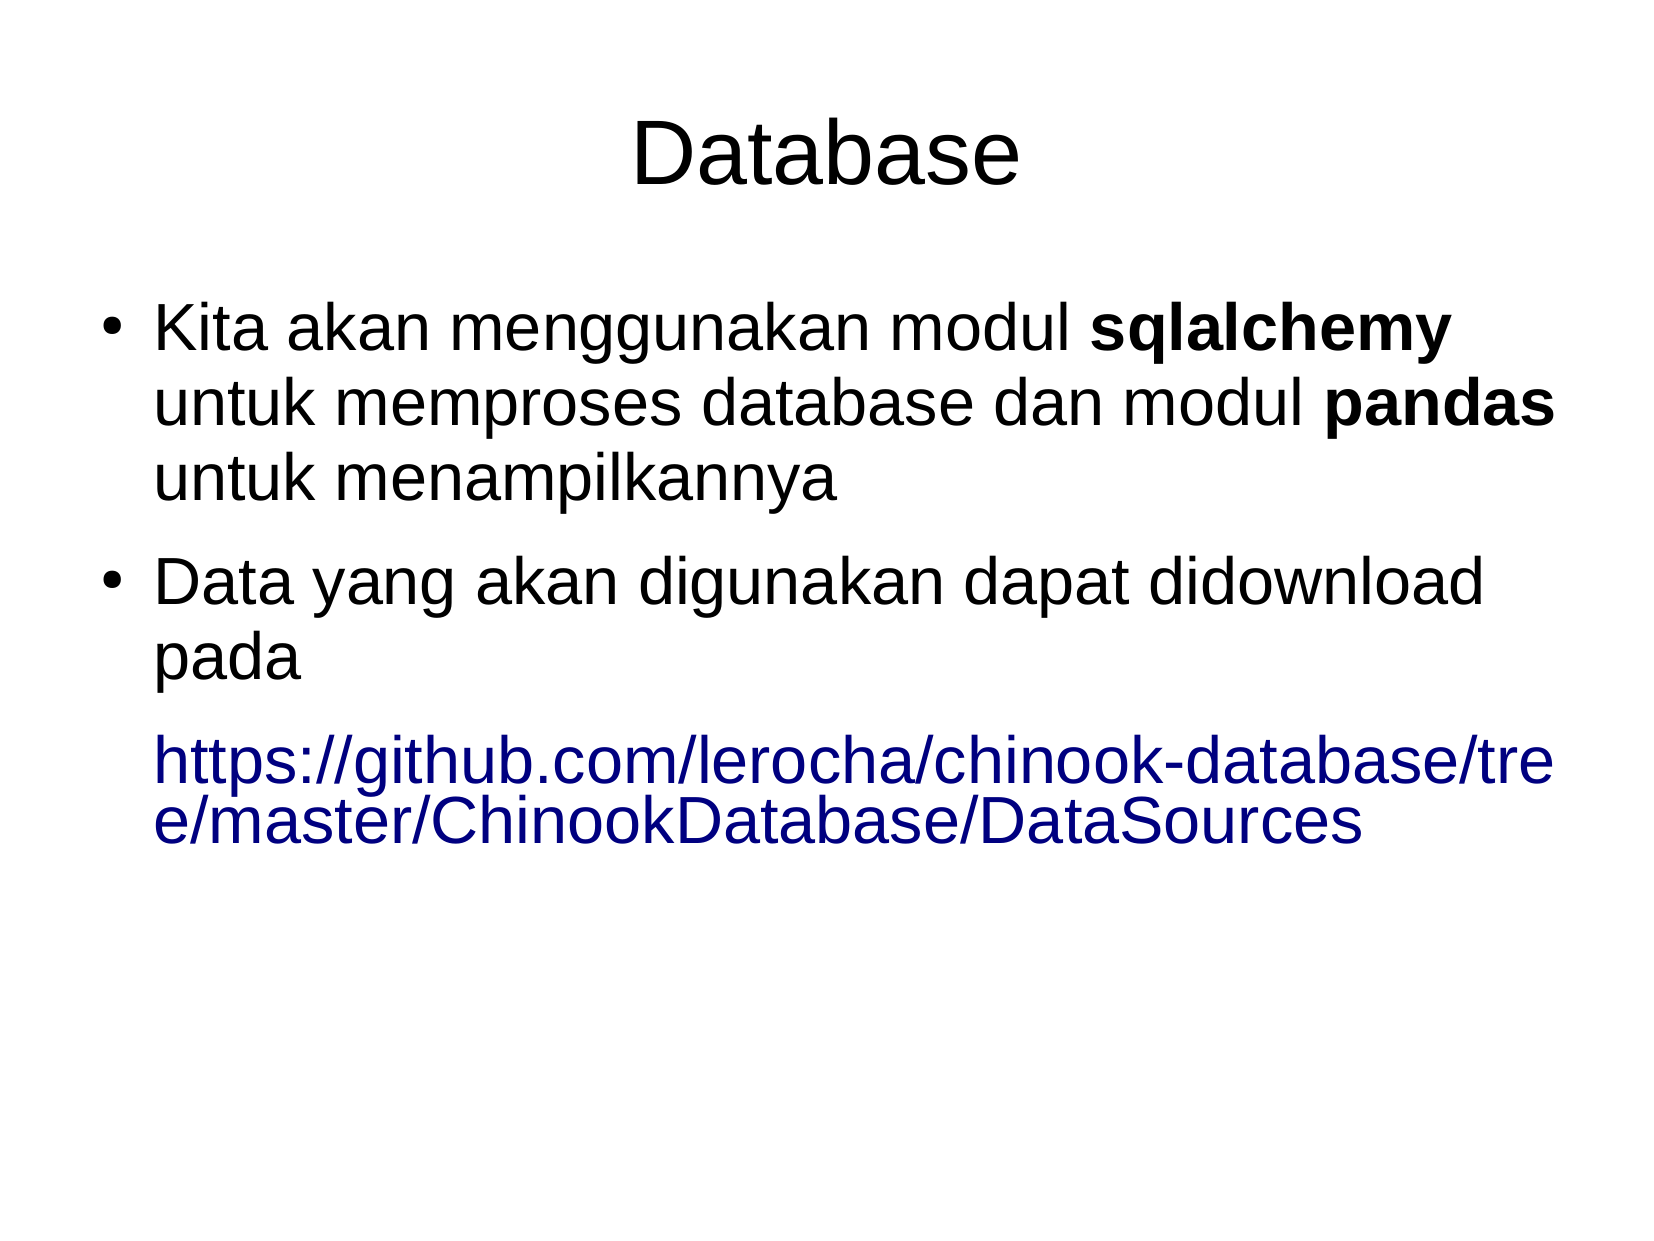

# Database
Kita akan menggunakan modul sqlalchemy untuk memproses database dan modul pandas untuk menampilkannya
Data yang akan digunakan dapat didownload pada
https://github.com/lerocha/chinook-database/tree/master/ChinookDatabase/DataSources